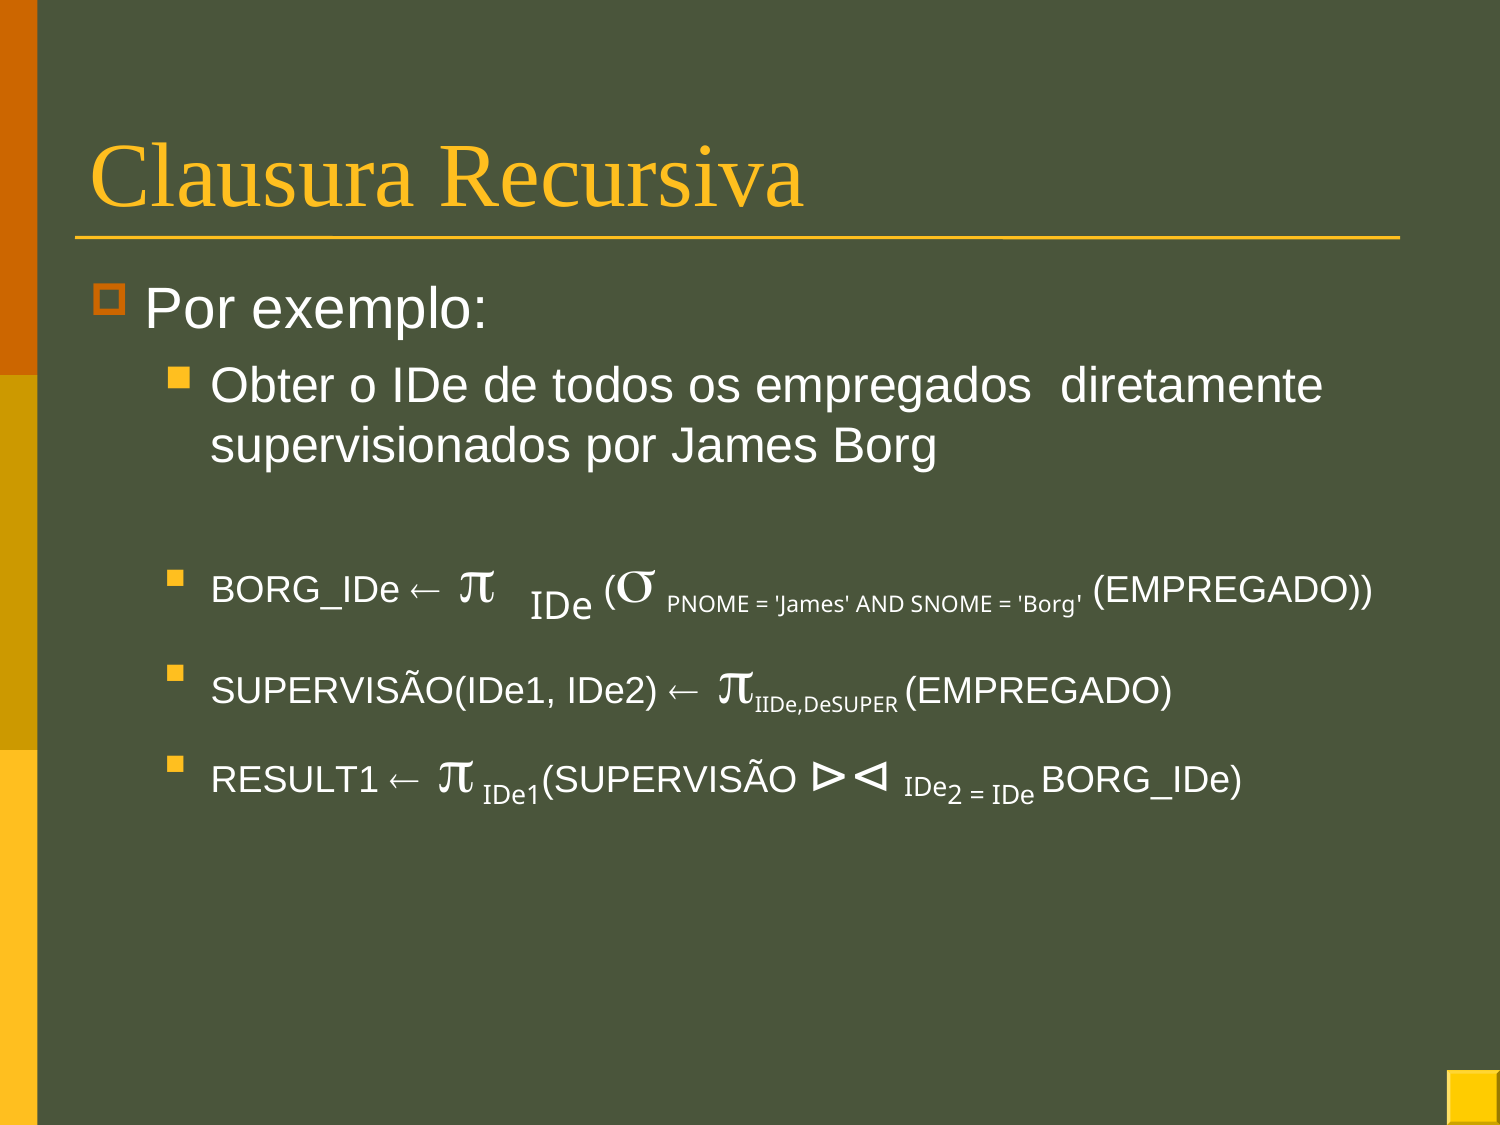

# Clausura Recursiva
Por exemplo:
Obter o IDe de todos os empregados diretamente supervisionados por James Borg
BORG_IDe IDe ( PNOME = 'James' AND SNOME = 'Borg' (EMPREGADO))‏
SUPERVISÃO(IDe1, IDe2) IIDe,DeSUPER (EMPREGADO)‏
RESULT1  IDe1(SUPERVISÃO ⊳⊲ IDe2 = IDe BORG_IDe)